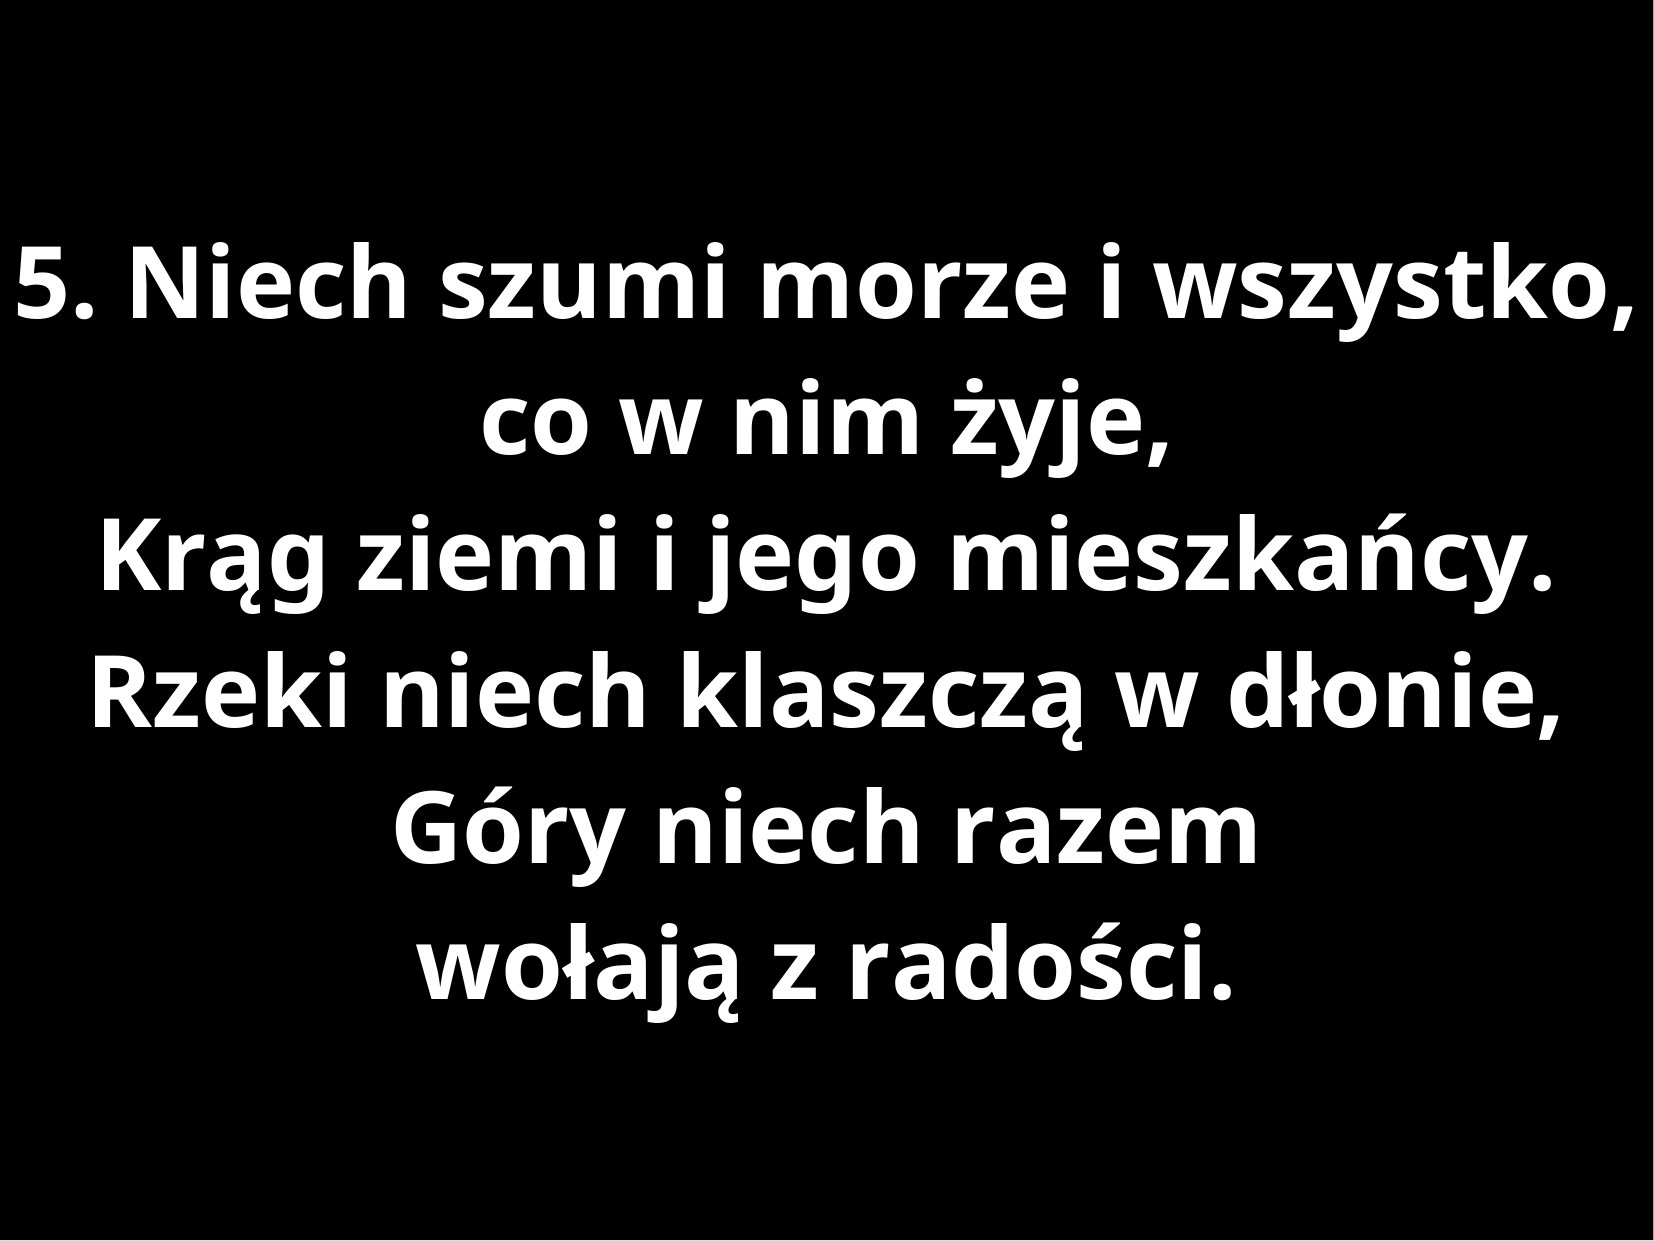

# 5. Niech szumi morze i wszystko, co w nim żyje, Krąg ziemi i jego mieszkańcy. Rzeki niech klaszczą w dłonie, Góry niech razem wołają z radości.